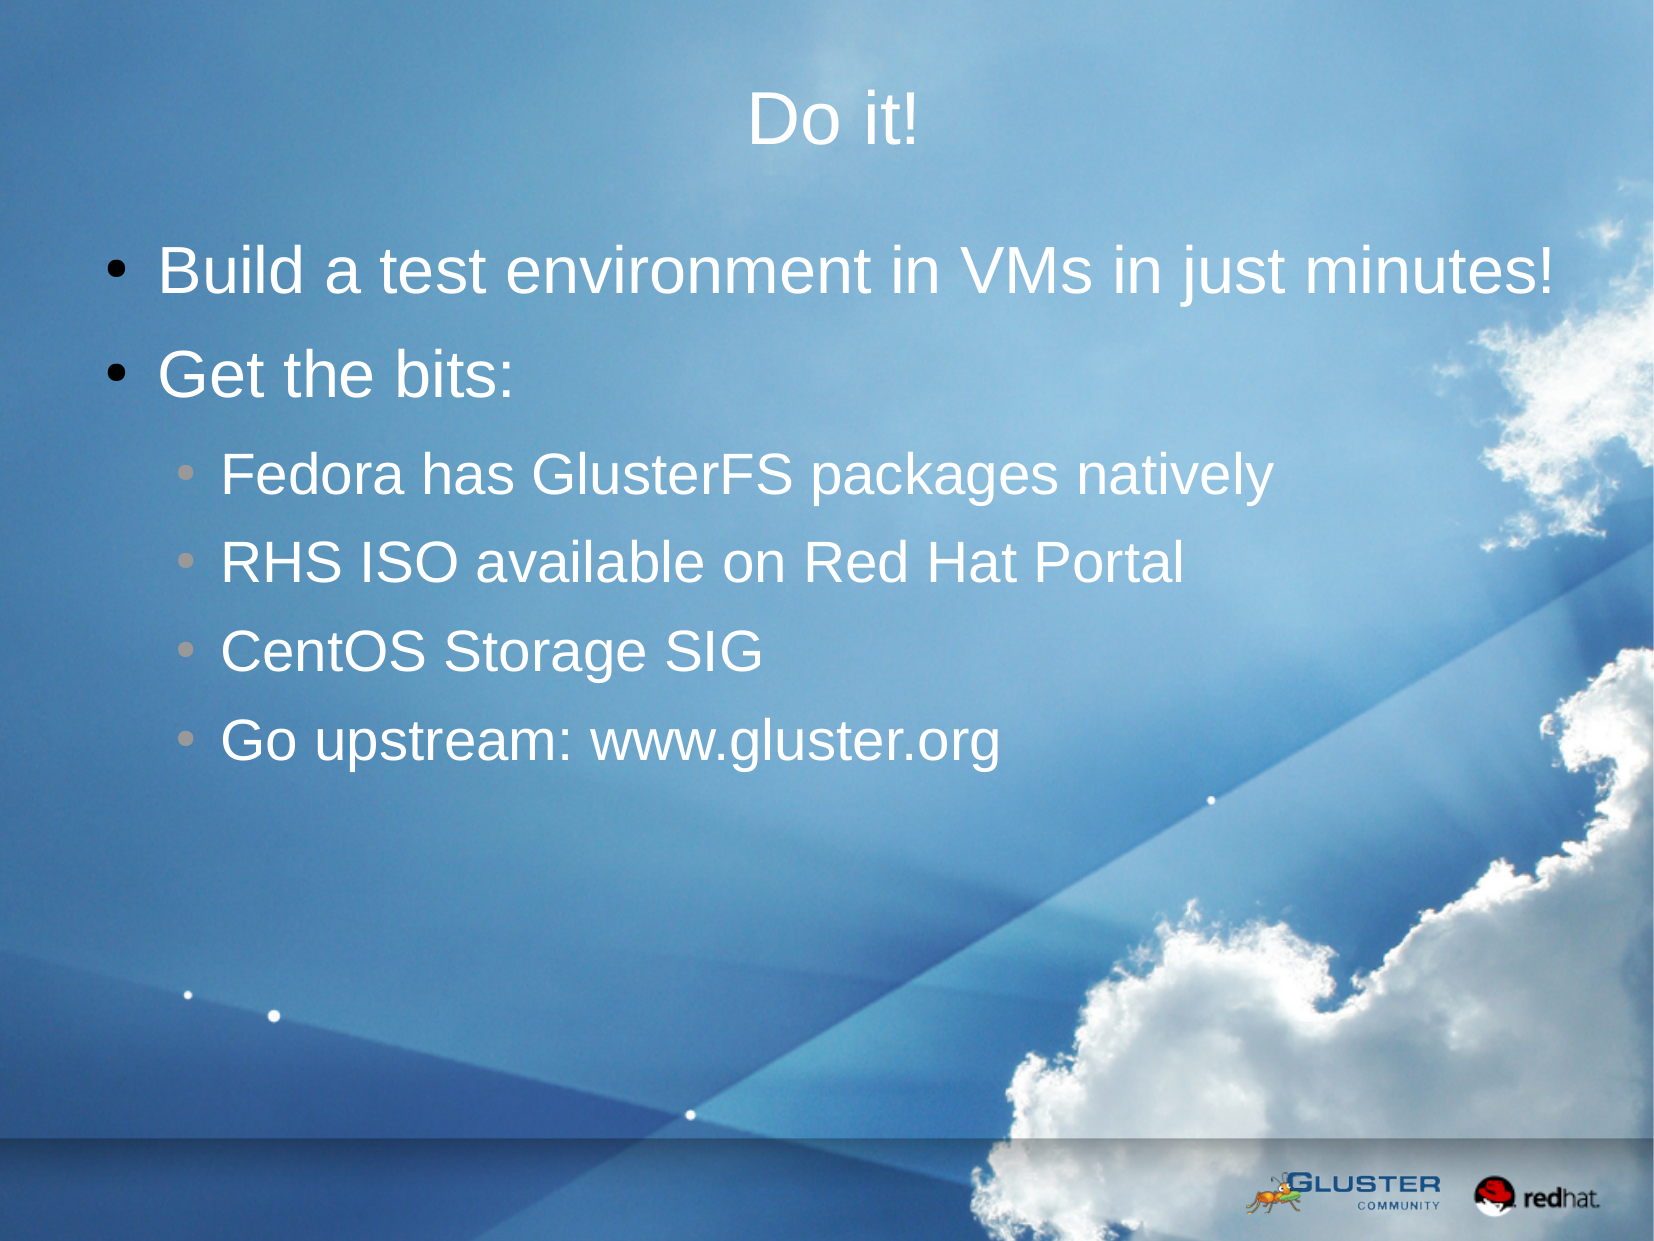

# Do it!
Build a test environment in VMs in just minutes!
Get the bits:
Fedora has GlusterFS packages natively
RHS ISO available on Red Hat Portal
CentOS Storage SIG
Go upstream: www.gluster.org
25